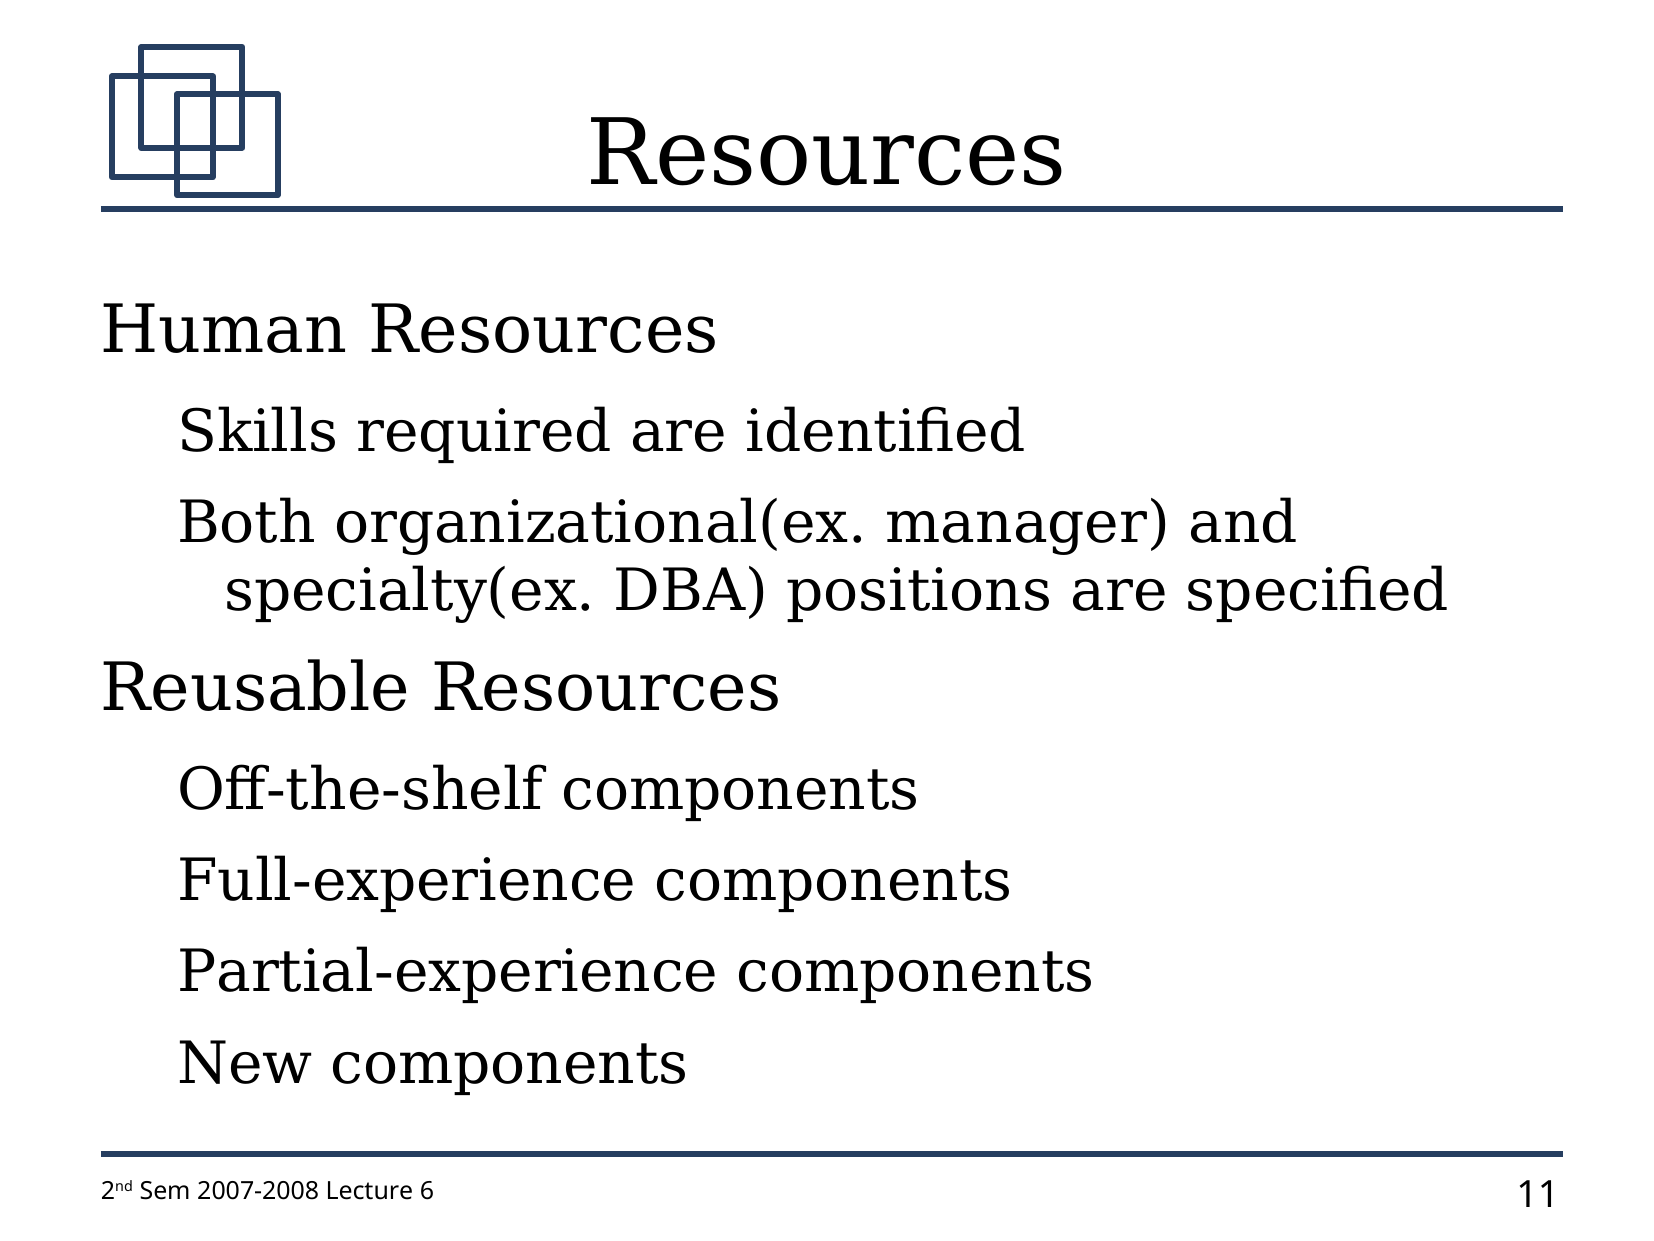

# Resources
Human Resources
Skills required are identified
Both organizational(ex. manager) and specialty(ex. DBA) positions are specified
Reusable Resources
Off-the-shelf components
Full-experience components
Partial-experience components
New components